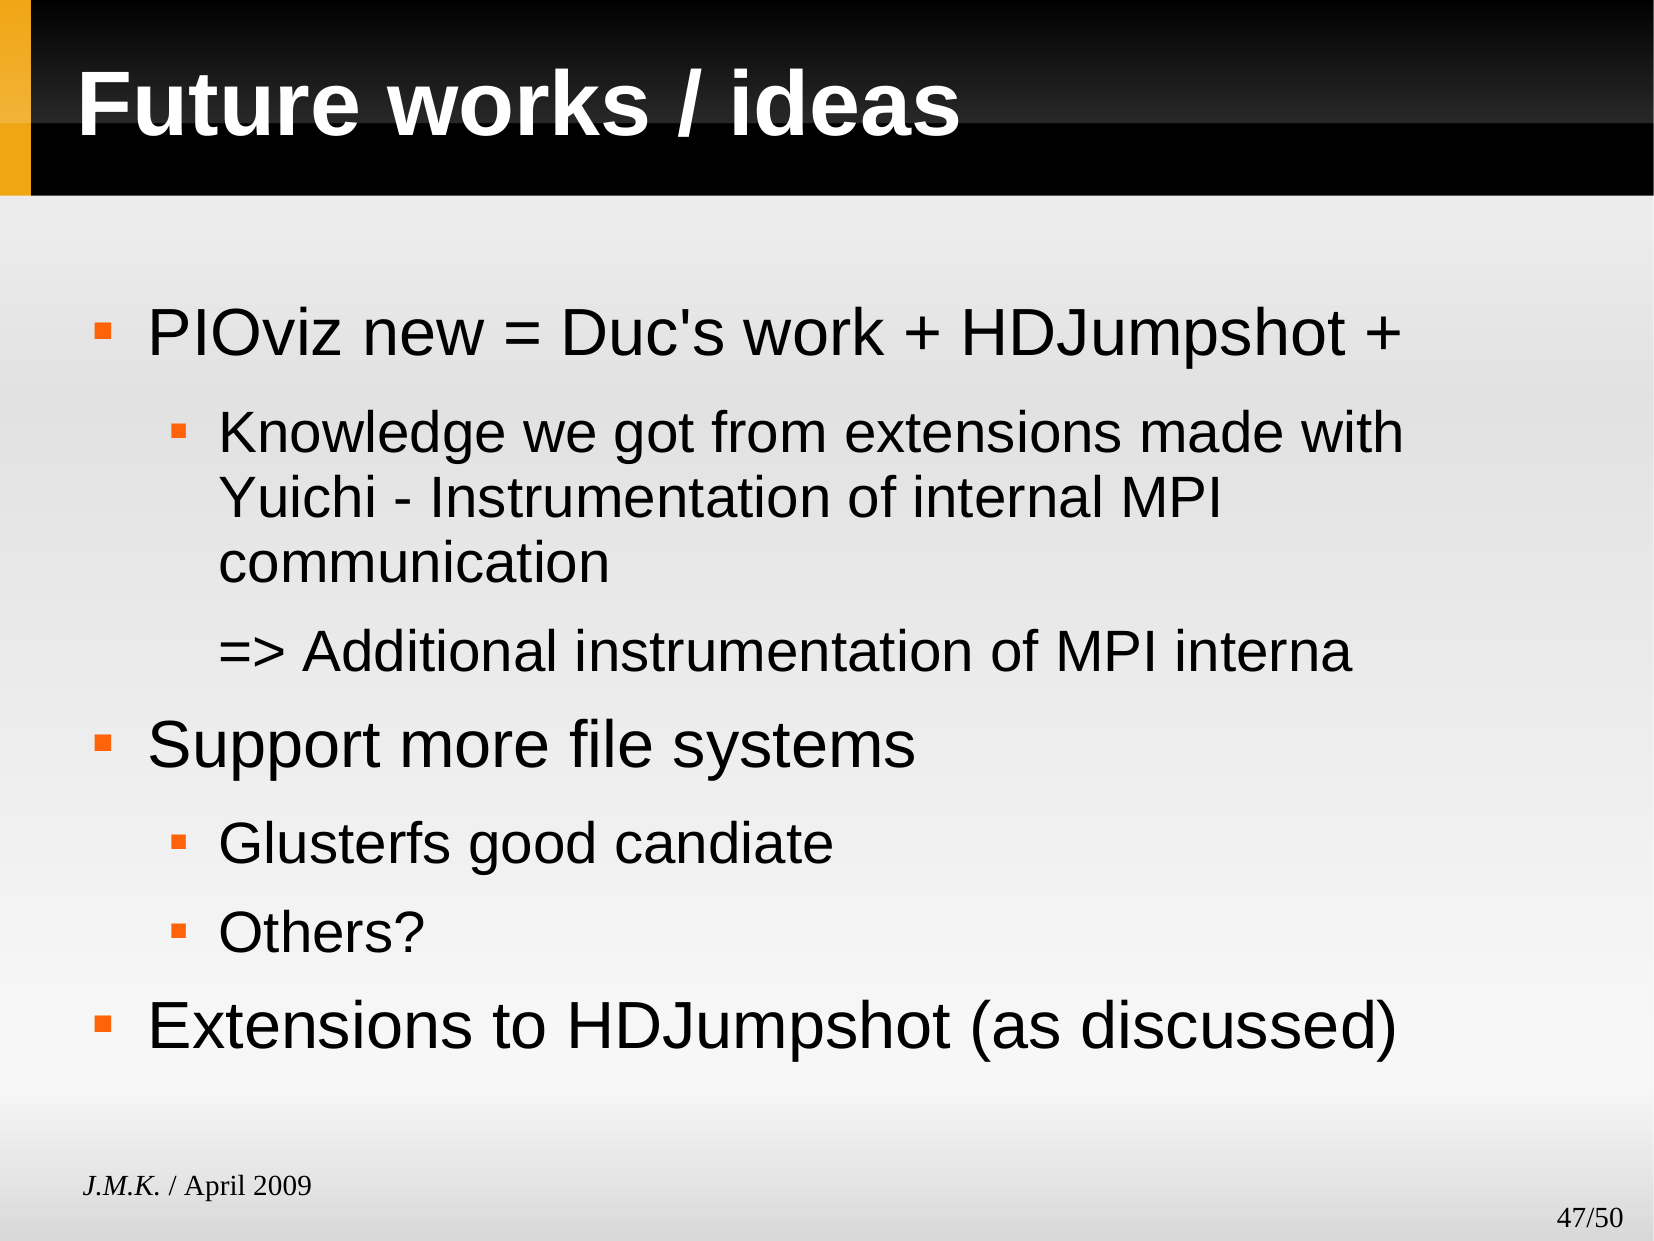

# Future works / ideas
PIOviz new = Duc's work + HDJumpshot +
Knowledge we got from extensions made with Yuichi - Instrumentation of internal MPI communication
=> Additional instrumentation of MPI interna
Support more file systems
Glusterfs good candiate
Others?
Extensions to HDJumpshot (as discussed)